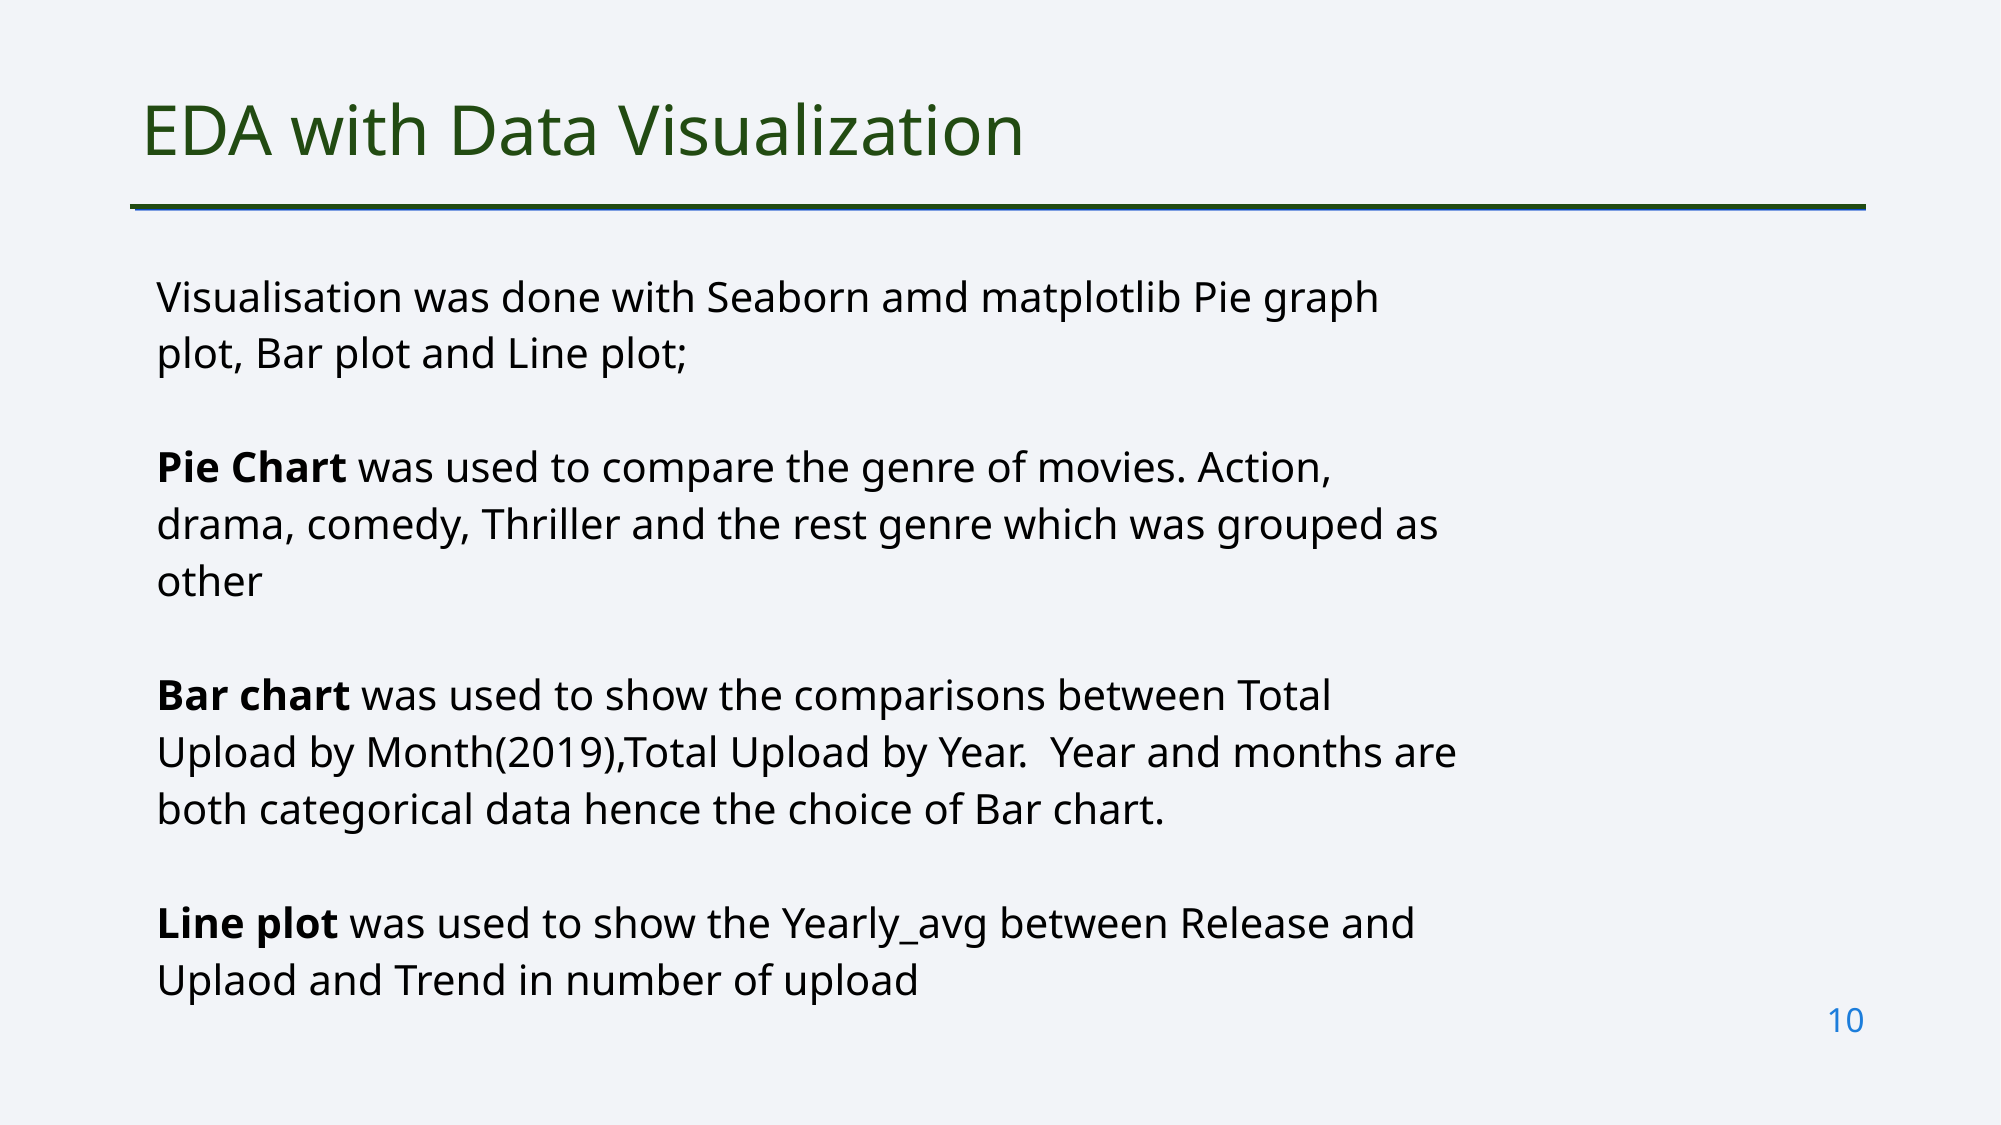

EDA with Data Visualization
Visualisation was done with Seaborn amd matplotlib Pie graph plot, Bar plot and Line plot;
Pie Chart was used to compare the genre of movies. Action, drama, comedy, Thriller and the rest genre which was grouped as other
Bar chart was used to show the comparisons between Total Upload by Month(2019),Total Upload by Year. Year and months are both categorical data hence the choice of Bar chart.
Line plot was used to show the Yearly_avg between Release and Uplaod and Trend in number of upload